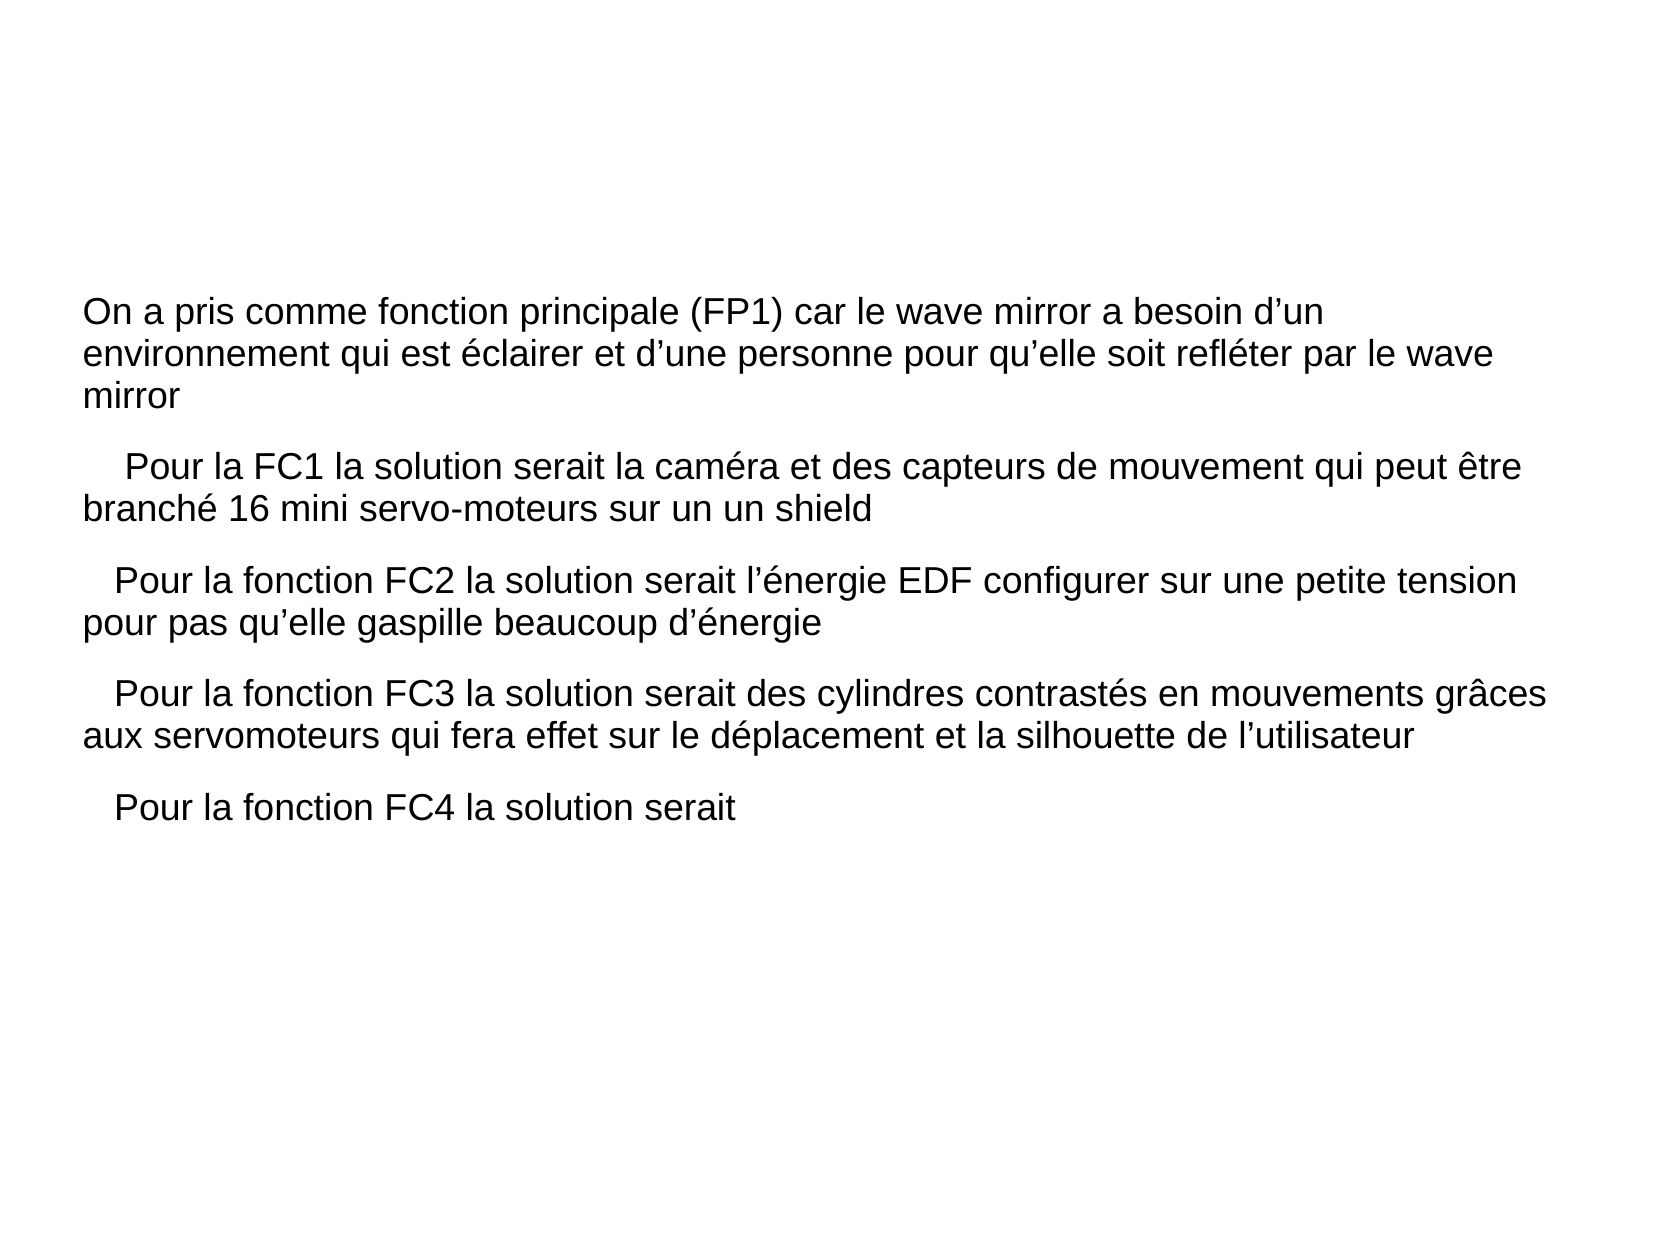

# On a pris comme fonction principale (FP1) car le wave mirror a besoin d’un environnement qui est éclairer et d’une personne pour qu’elle soit refléter par le wave mirror
 Pour la FC1 la solution serait la caméra et des capteurs de mouvement qui peut être branché 16 mini servo-moteurs sur un un shield
 Pour la fonction FC2 la solution serait l’énergie EDF configurer sur une petite tension pour pas qu’elle gaspille beaucoup d’énergie
 Pour la fonction FC3 la solution serait des cylindres contrastés en mouvements grâces aux servomoteurs qui fera effet sur le déplacement et la silhouette de l’utilisateur
 Pour la fonction FC4 la solution serait